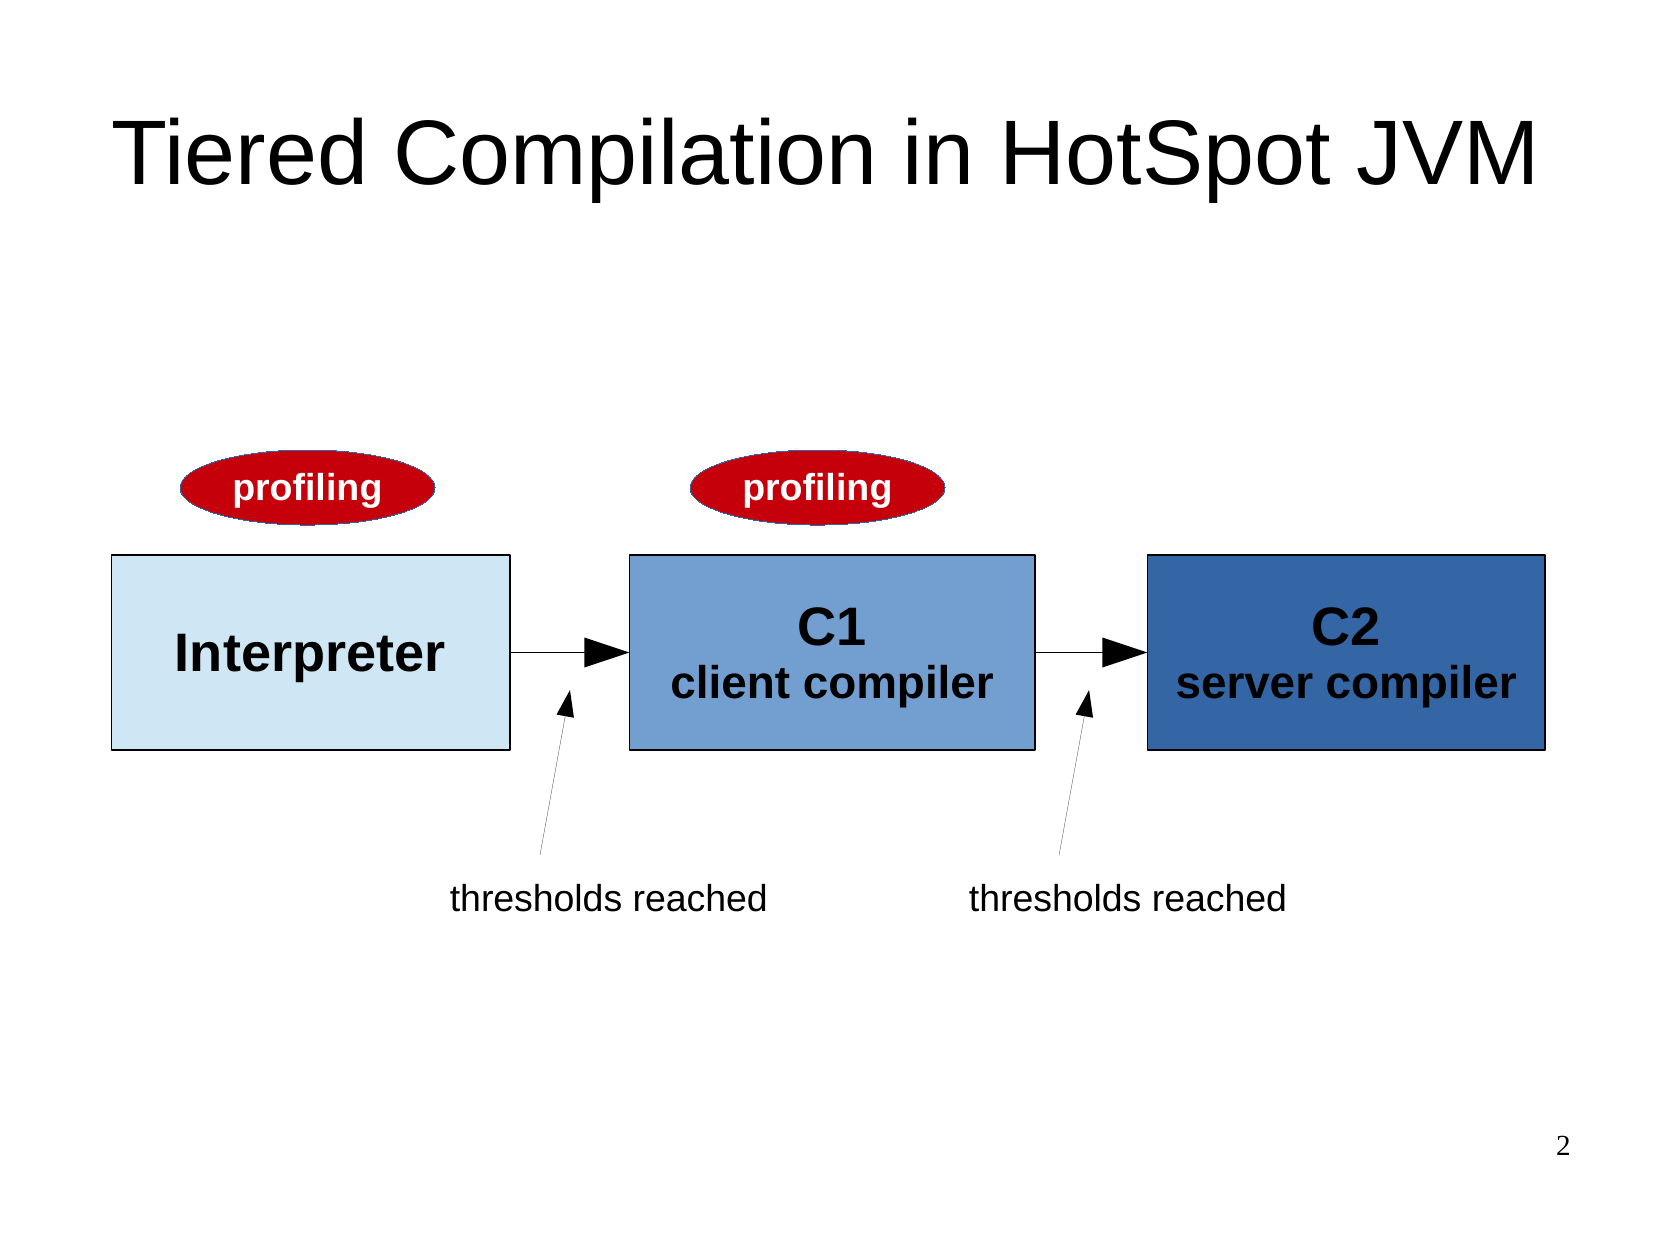

# Tiered Compilation in HotSpot JVM
profiling
profiling
Interpreter
C1
client compiler
C2
server compiler
thresholds reached
thresholds reached
2